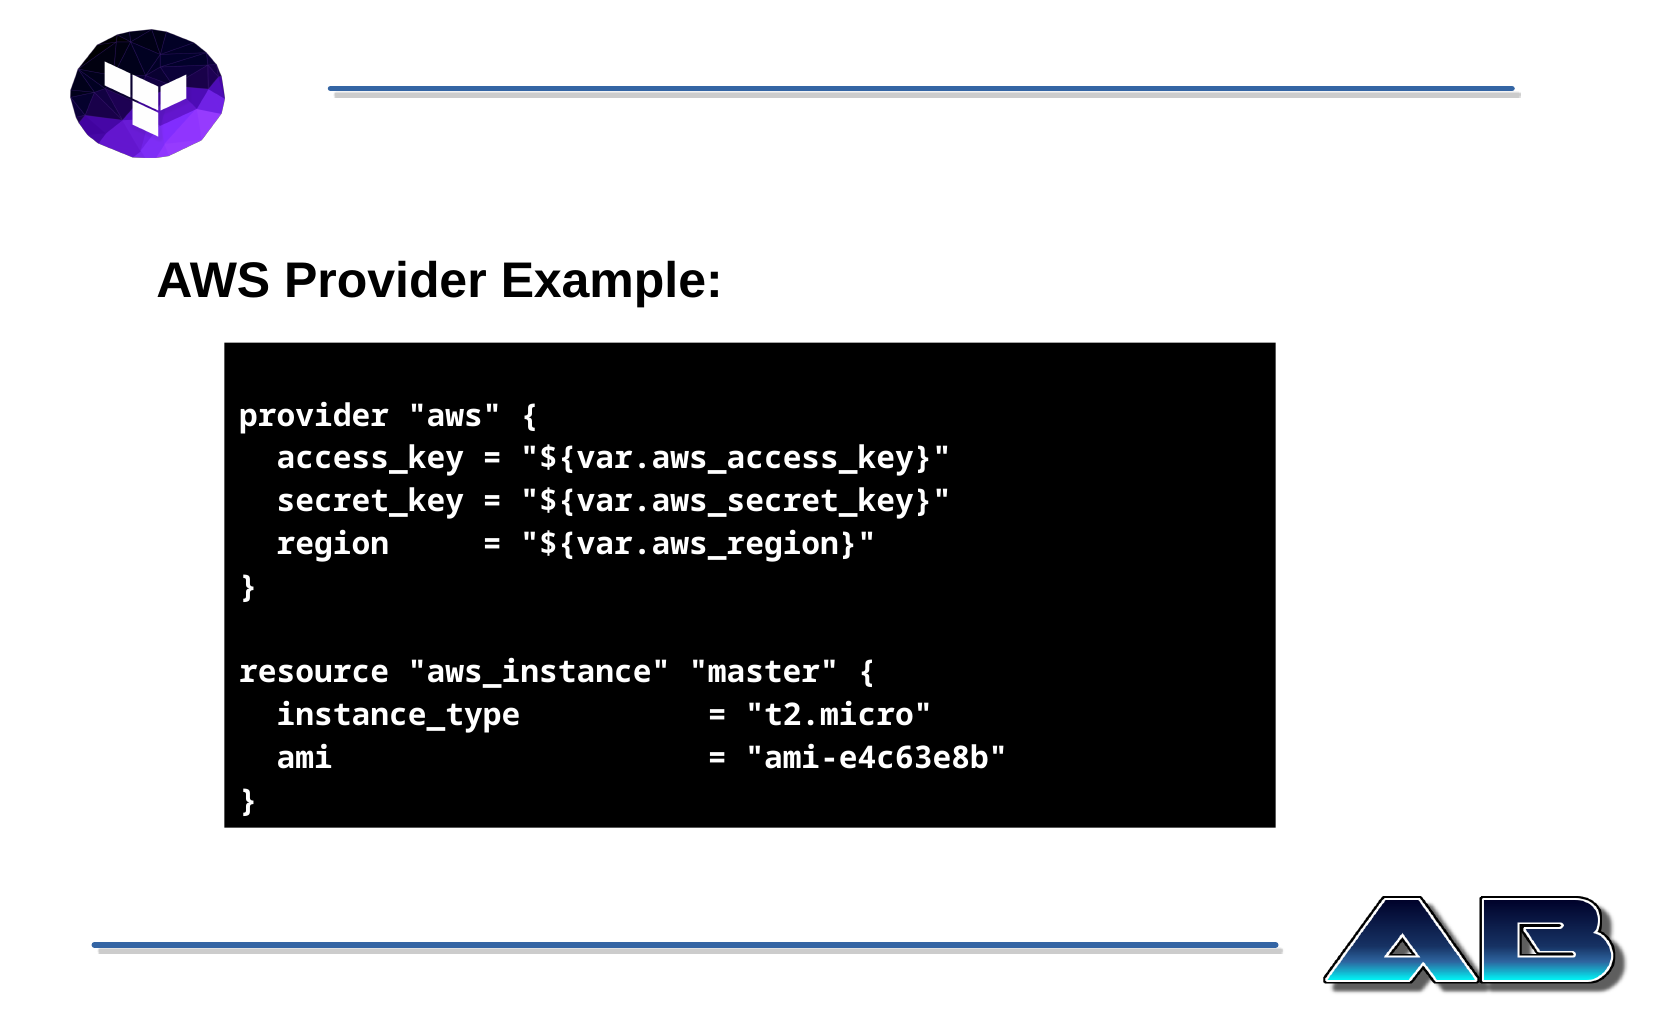

AWS Provider Example:
provider "aws" {
 access_key = "${var.aws_access_key}"
 secret_key = "${var.aws_secret_key}"
 region = "${var.aws_region}"
}
resource "aws_instance" "master" {
 instance_type = "t2.micro"
 ami = "ami-e4c63e8b"
}